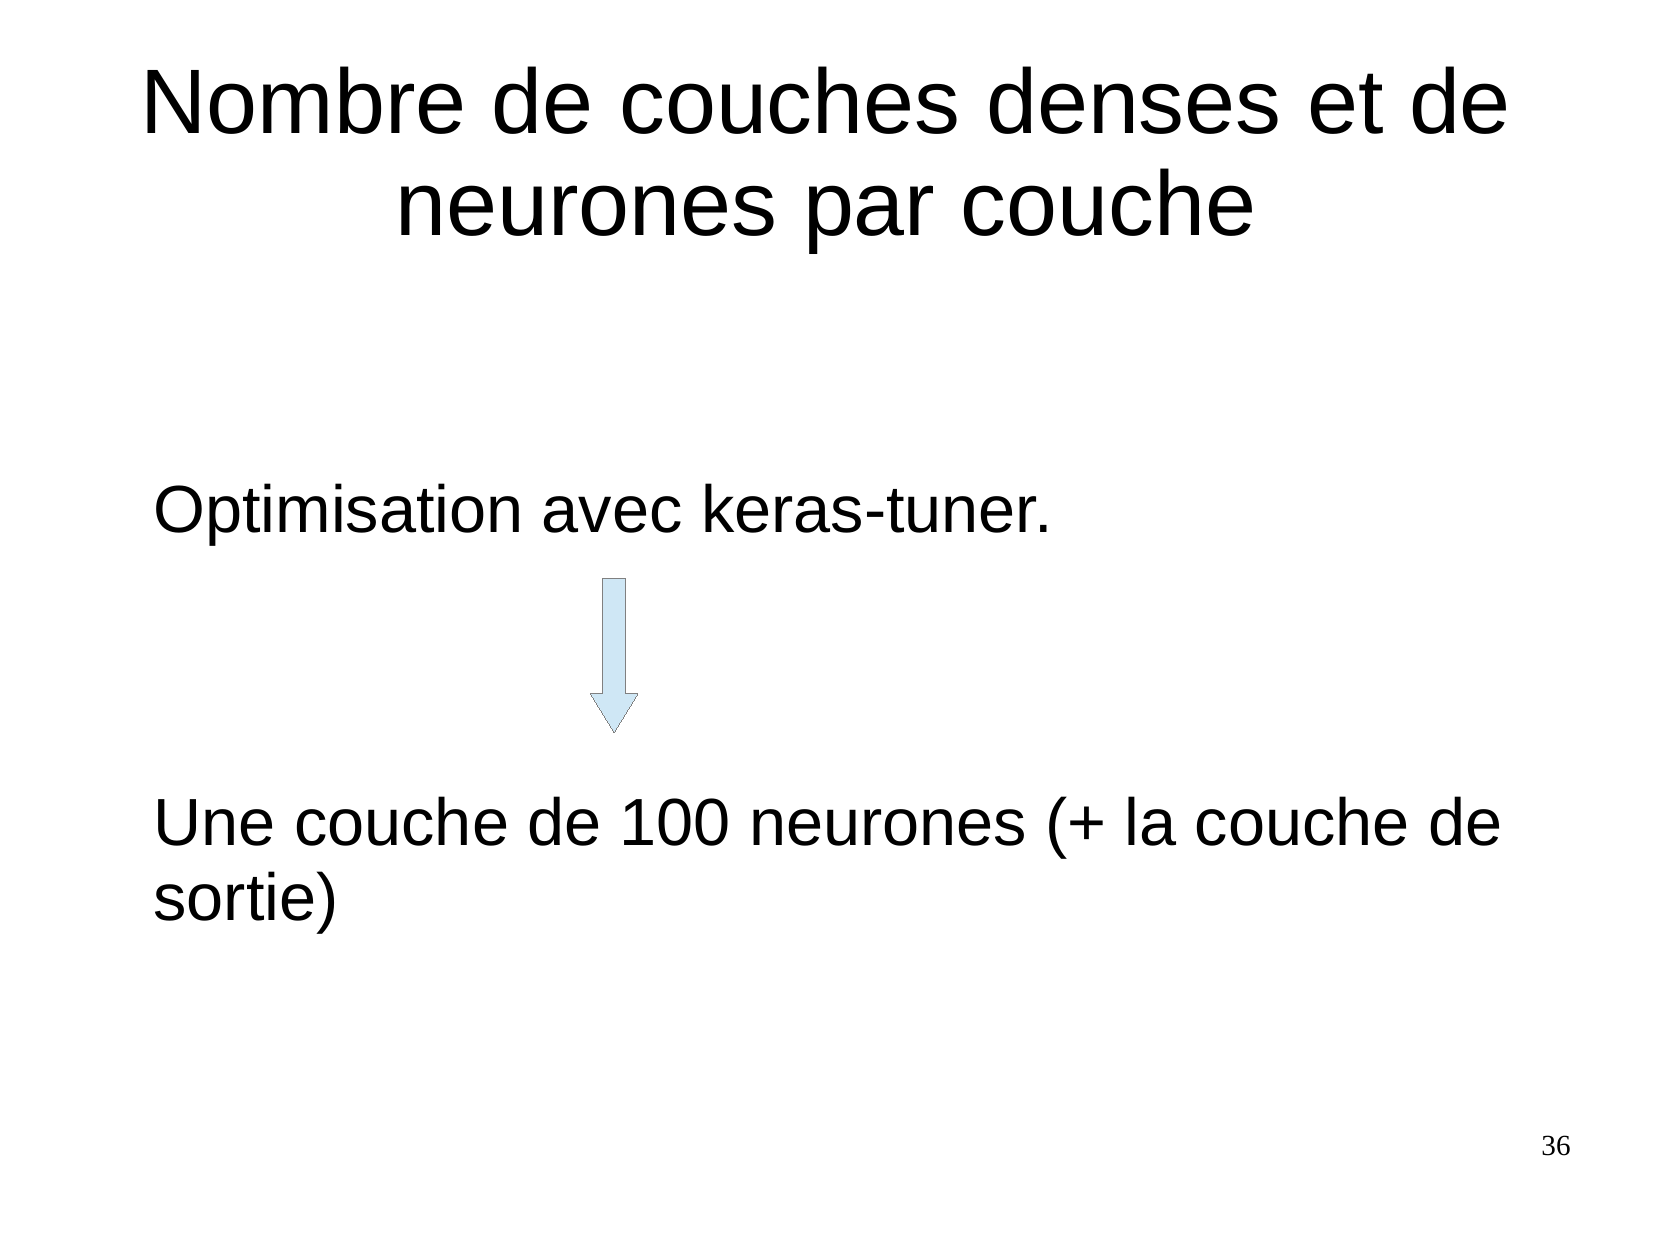

# Nombre de couches denses et de neurones par couche
Optimisation avec keras-tuner.
Une couche de 100 neurones (+ la couche de sortie)
36